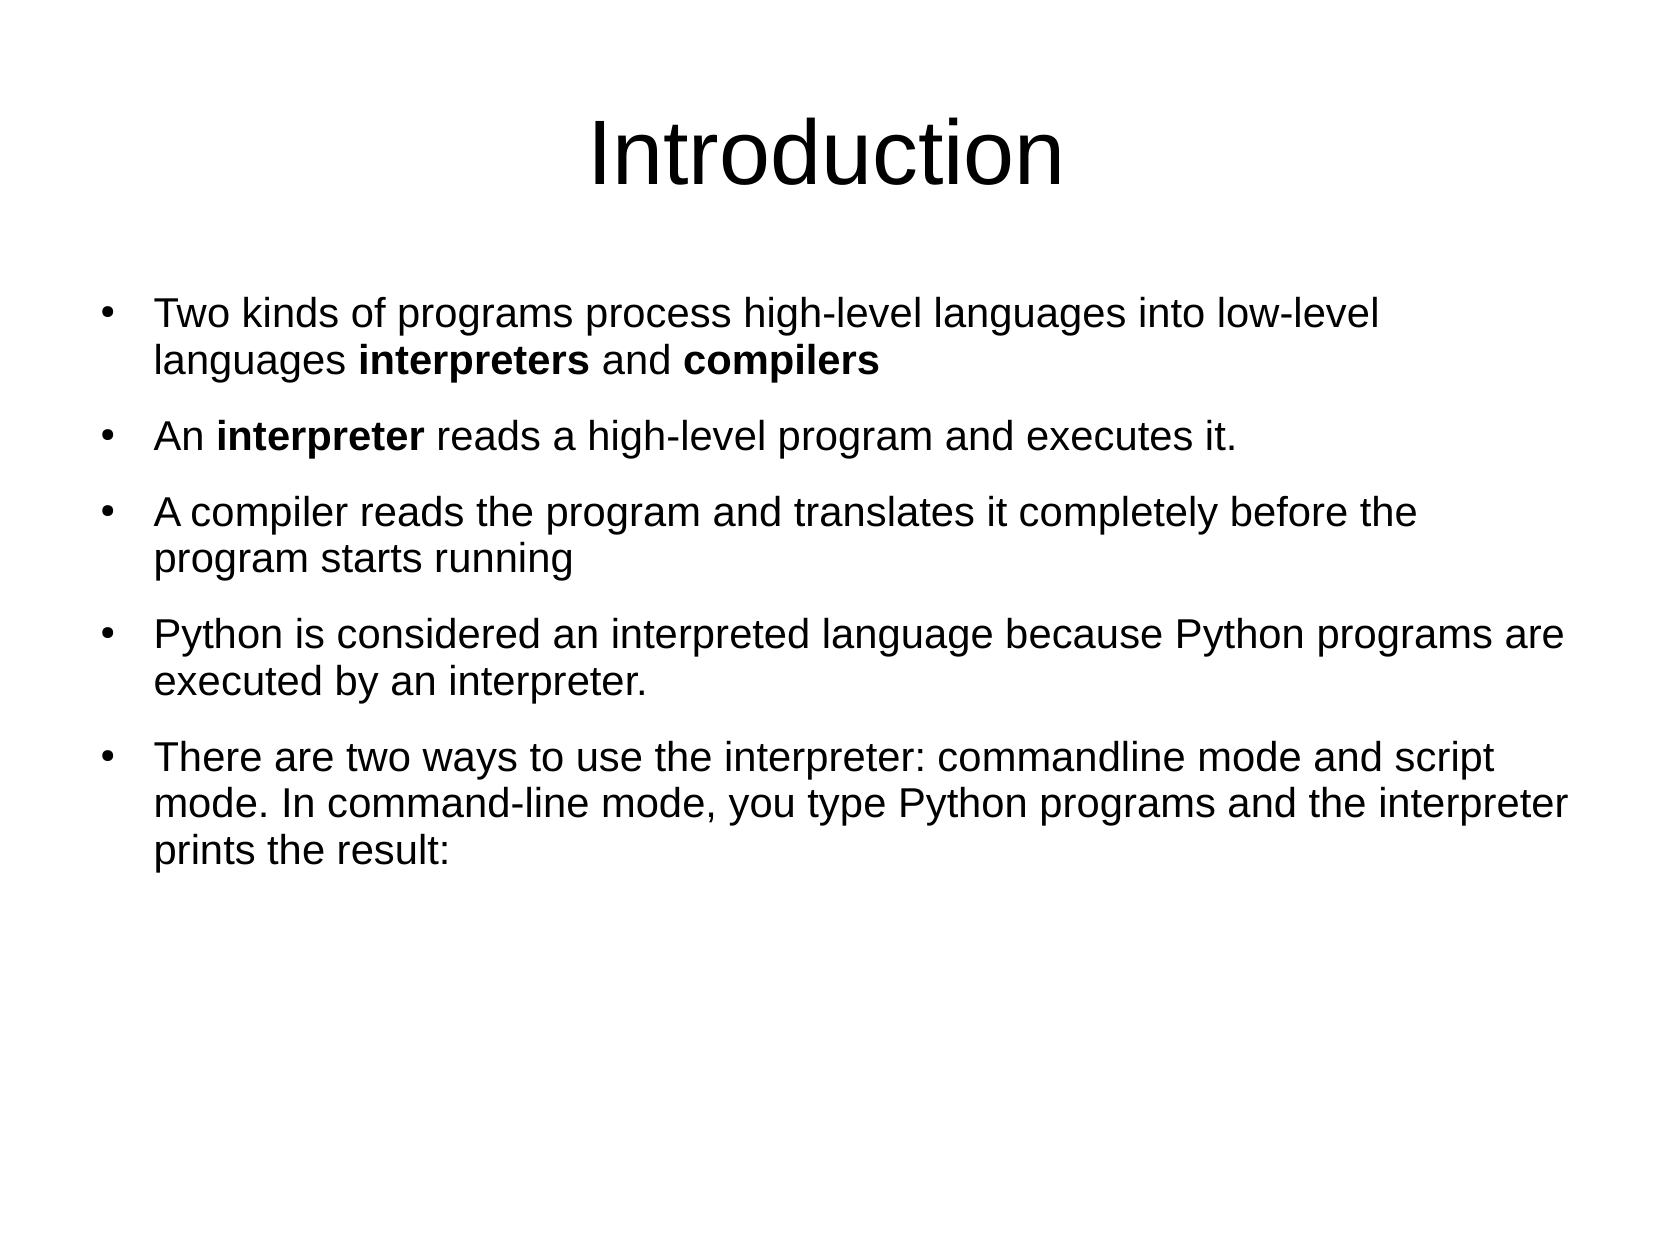

# Introduction
Two kinds of programs process high-level languages into low-level languages interpreters and compilers
An interpreter reads a high-level program and executes it.
A compiler reads the program and translates it completely before the program starts running
Python is considered an interpreted language because Python programs are executed by an interpreter.
There are two ways to use the interpreter: commandline mode and script mode. In command-line mode, you type Python programs and the interpreter prints the result: